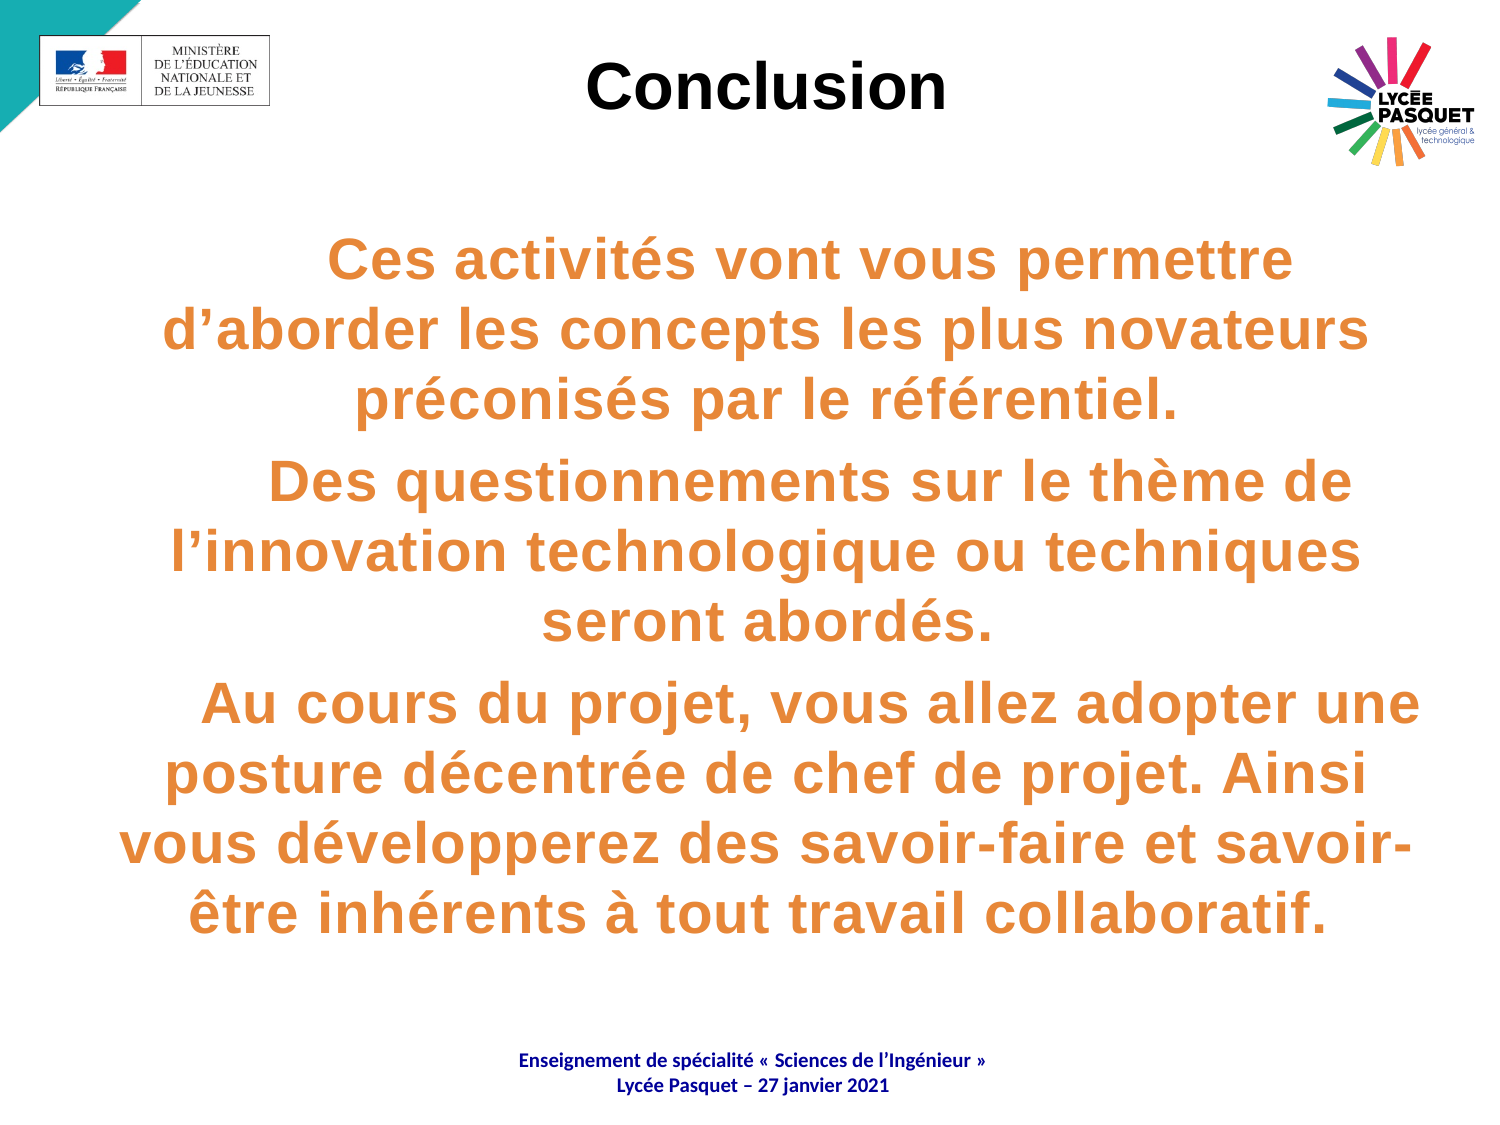

Conclusion
Ces activités vont vous permettre d’aborder les concepts les plus novateurs préconisés par le référentiel.
Des questionnements sur le thème de l’innovation technologique ou techniques seront abordés.
Au cours du projet, vous allez adopter une posture décentrée de chef de projet. Ainsi vous développerez des savoir-faire et savoir-être inhérents à tout travail collaboratif.